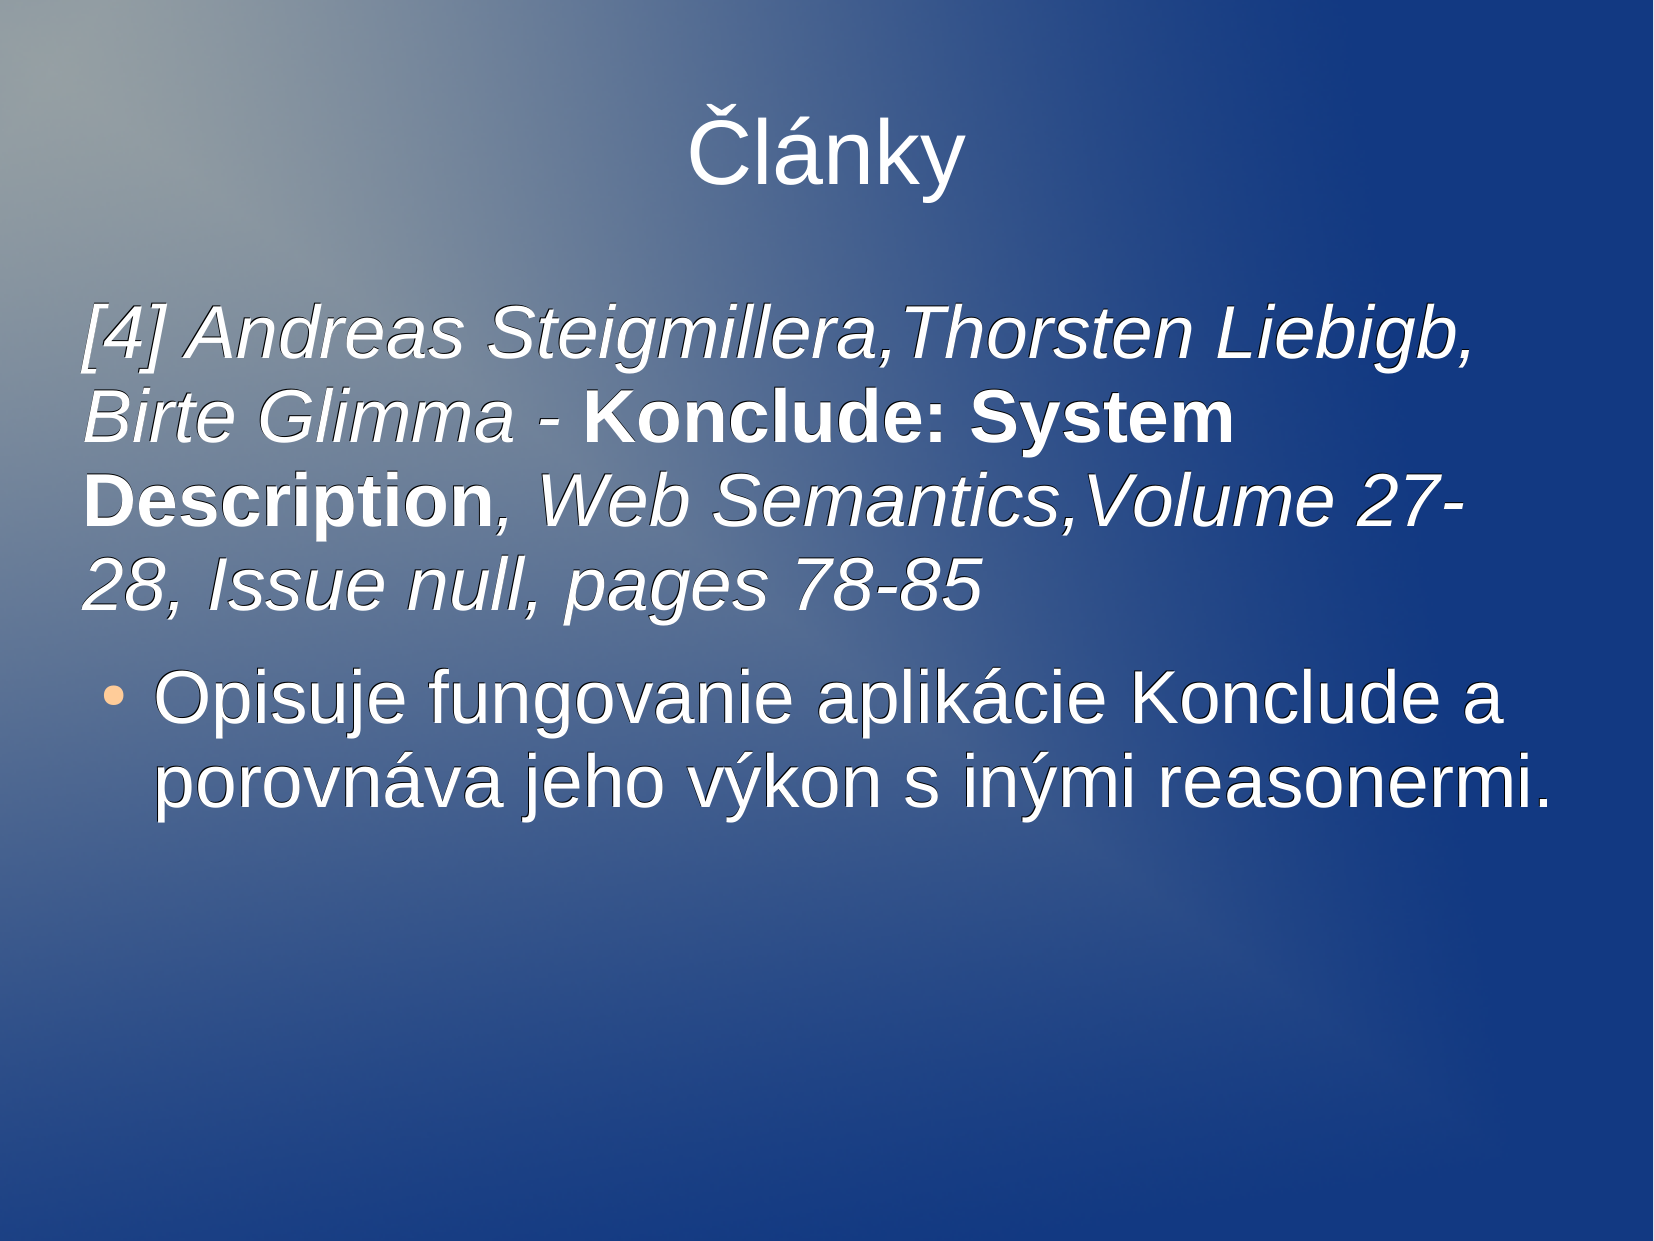

# Články
[4] Andreas Steigmillera,Thorsten Liebigb, Birte Glimma - Konclude: System Description, Web Semantics,Volume 27-28, Issue null, pages 78-85
Opisuje fungovanie aplikácie Konclude a porovnáva jeho výkon s inými reasonermi.